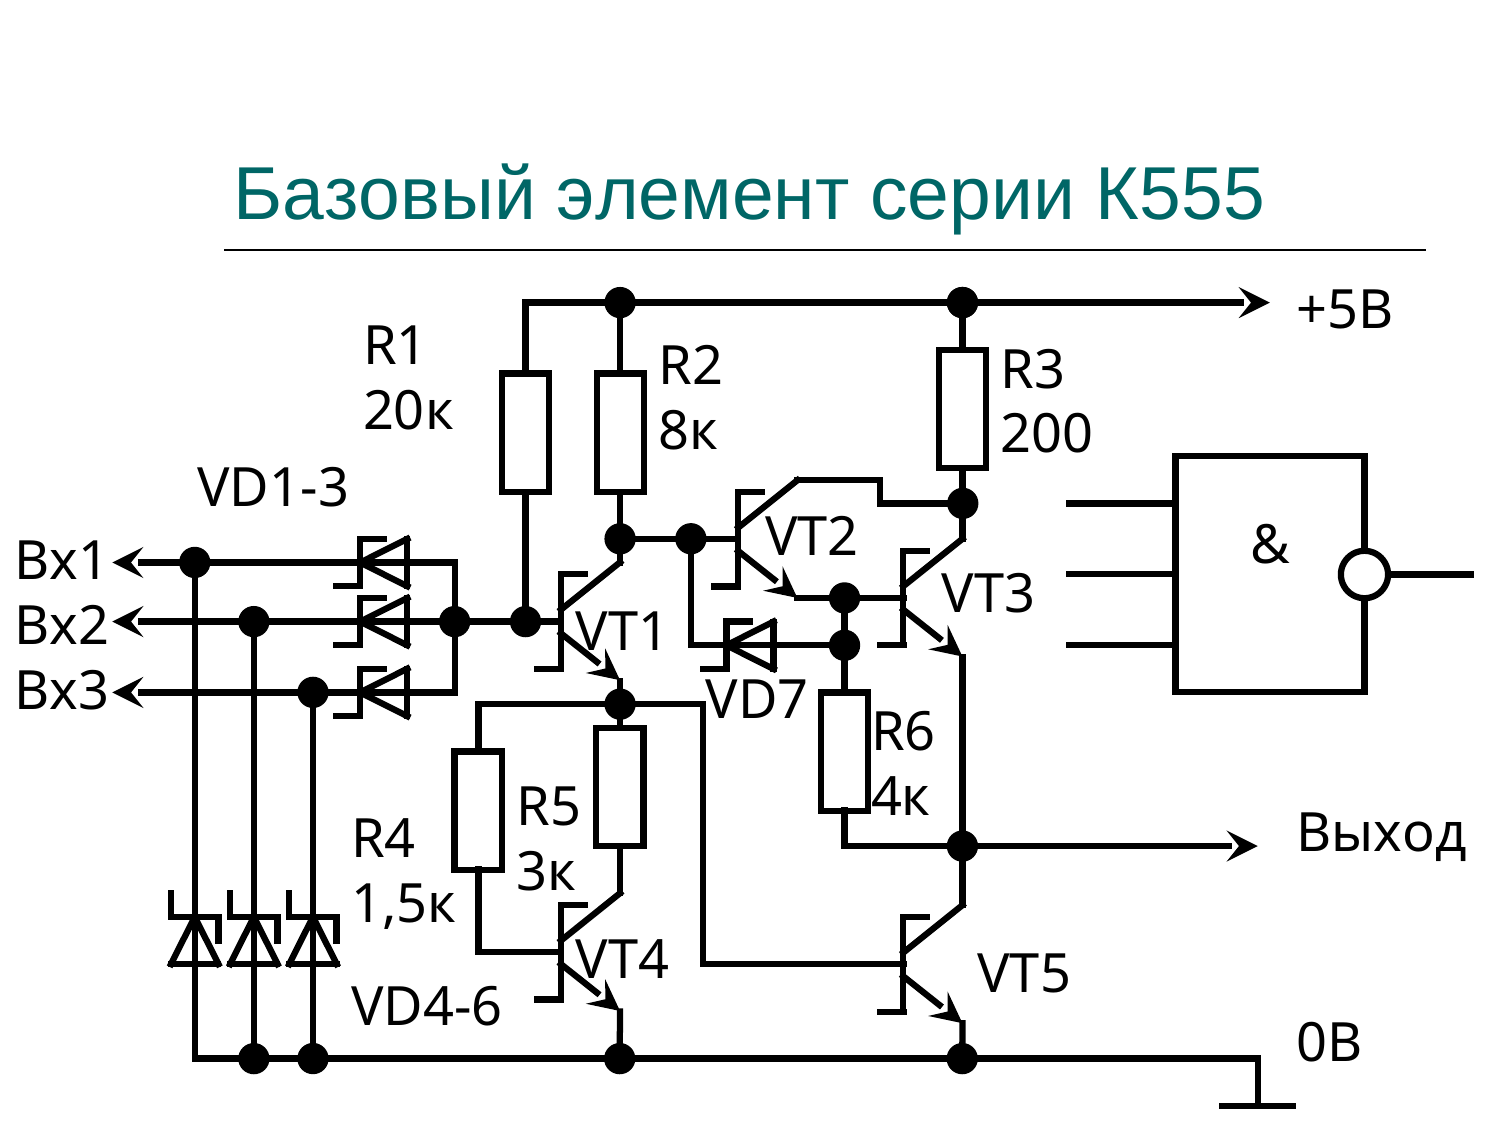

# Базовый элемент серии К555
+5В
R1
20к
R2
8к
R3
200
VD1-3
&
VT2
Вх1
Вх2
Вх3
VT3
VT1
VD7
R6
4к
R5
3к
Выход
R4
1,5к
VT4
VT5
VD4-6
0В